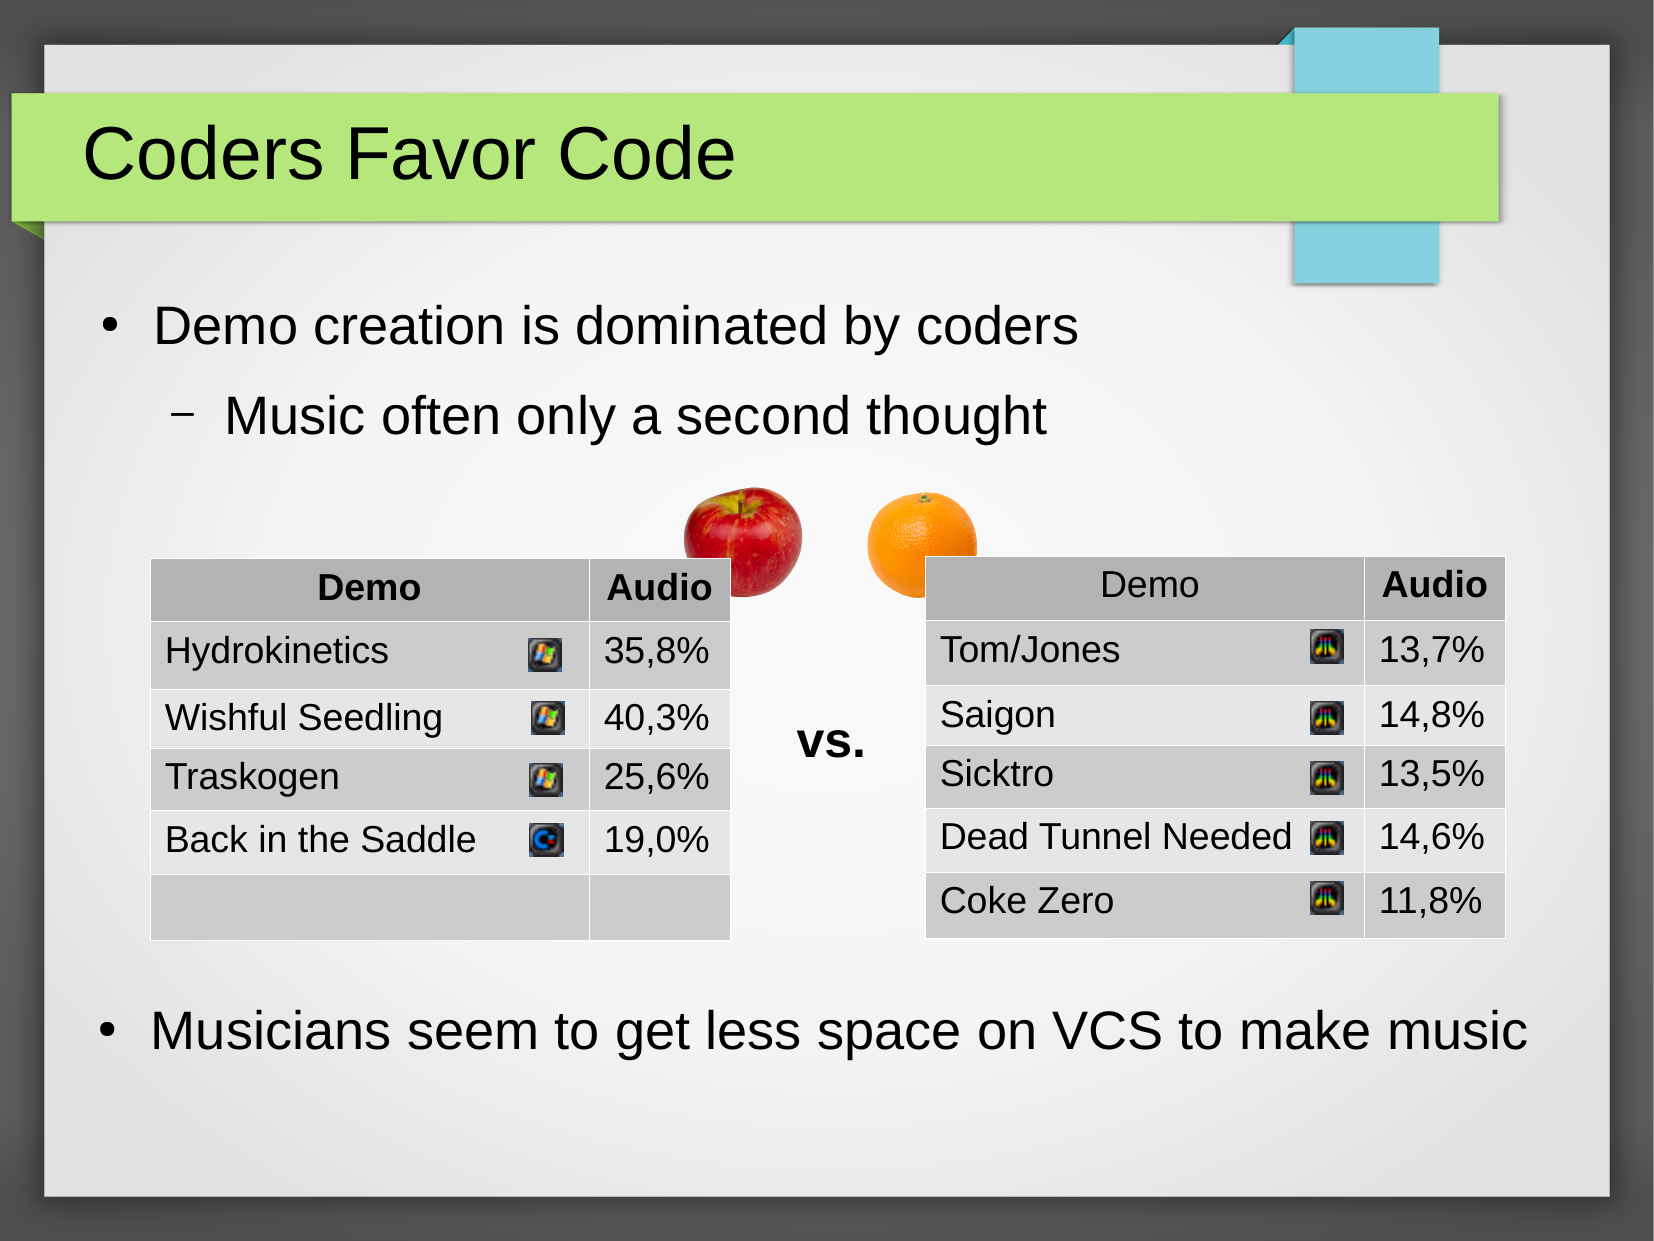

# Coders Favor Code
Demo creation is dominated by coders
Music often only a second thought
| Demo | Audio |
| --- | --- |
| Tom/Jones | 13,7% |
| Saigon | 14,8% |
| Sicktro | 13,5% |
| Dead Tunnel Needed | 14,6% |
| Coke Zero | 11,8% |
vs.
| Demo | Audio |
| --- | --- |
| Hydrokinetics | 35,8% |
| Wishful Seedling | 40,3% |
| Traskogen | 25,6% |
| Back in the Saddle | 19,0% |
| | |
Musicians seem to get less space on VCS to make music